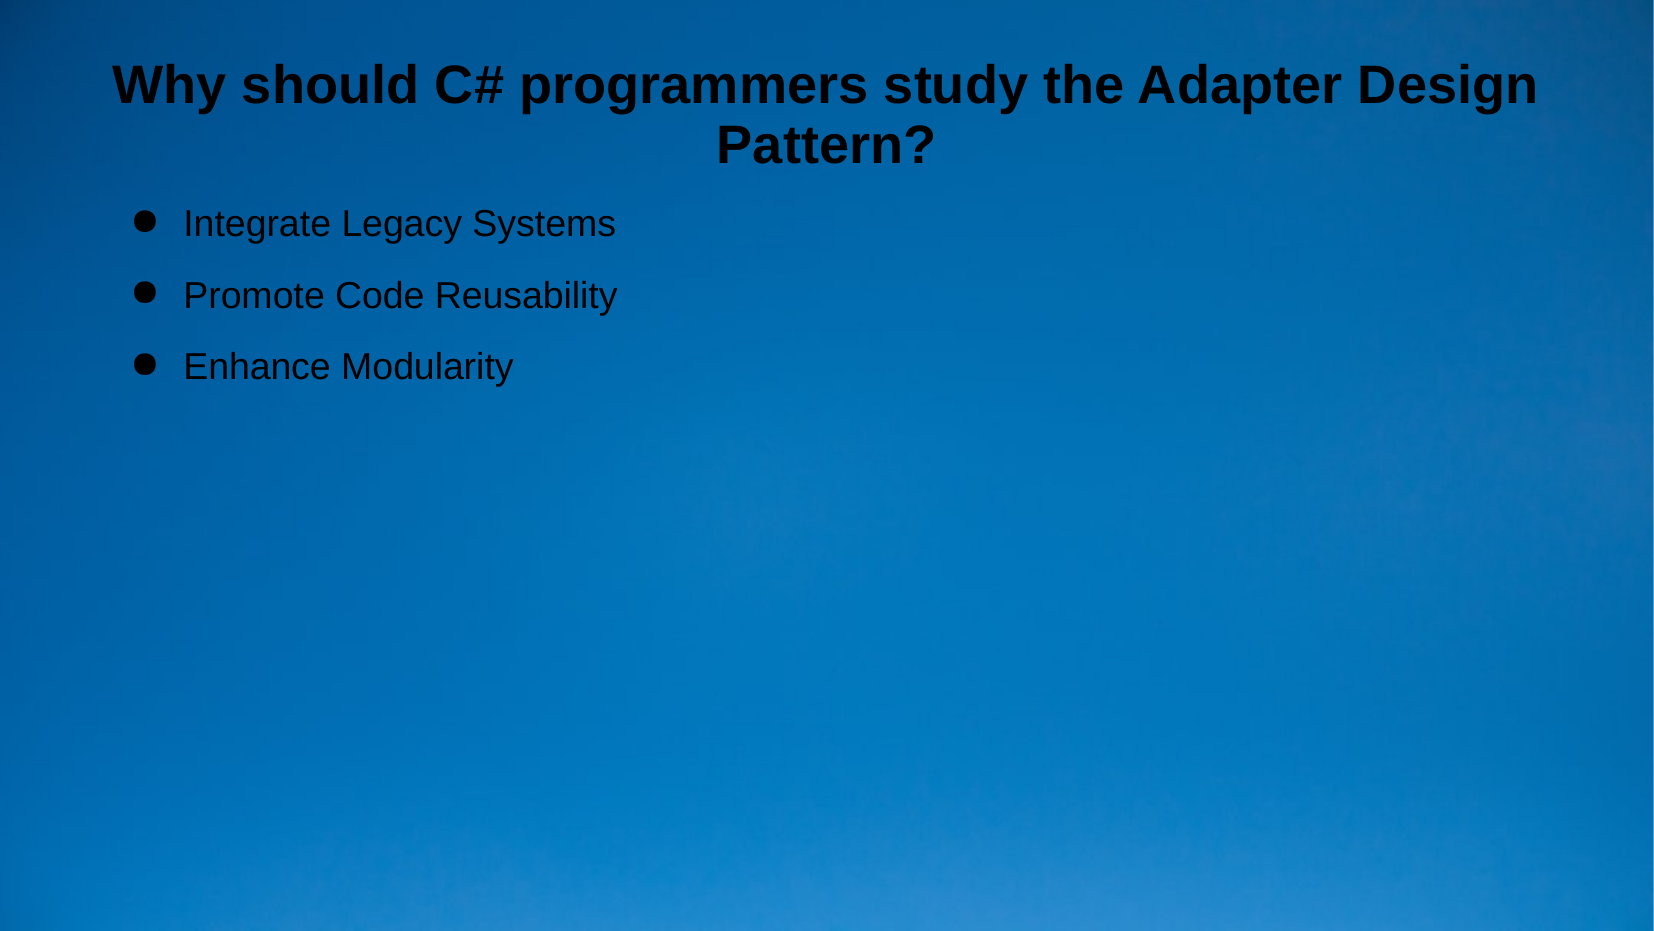

Why should C# programmers study the Adapter Design Pattern?
# Integrate Legacy Systems
Promote Code Reusability
Enhance Modularity